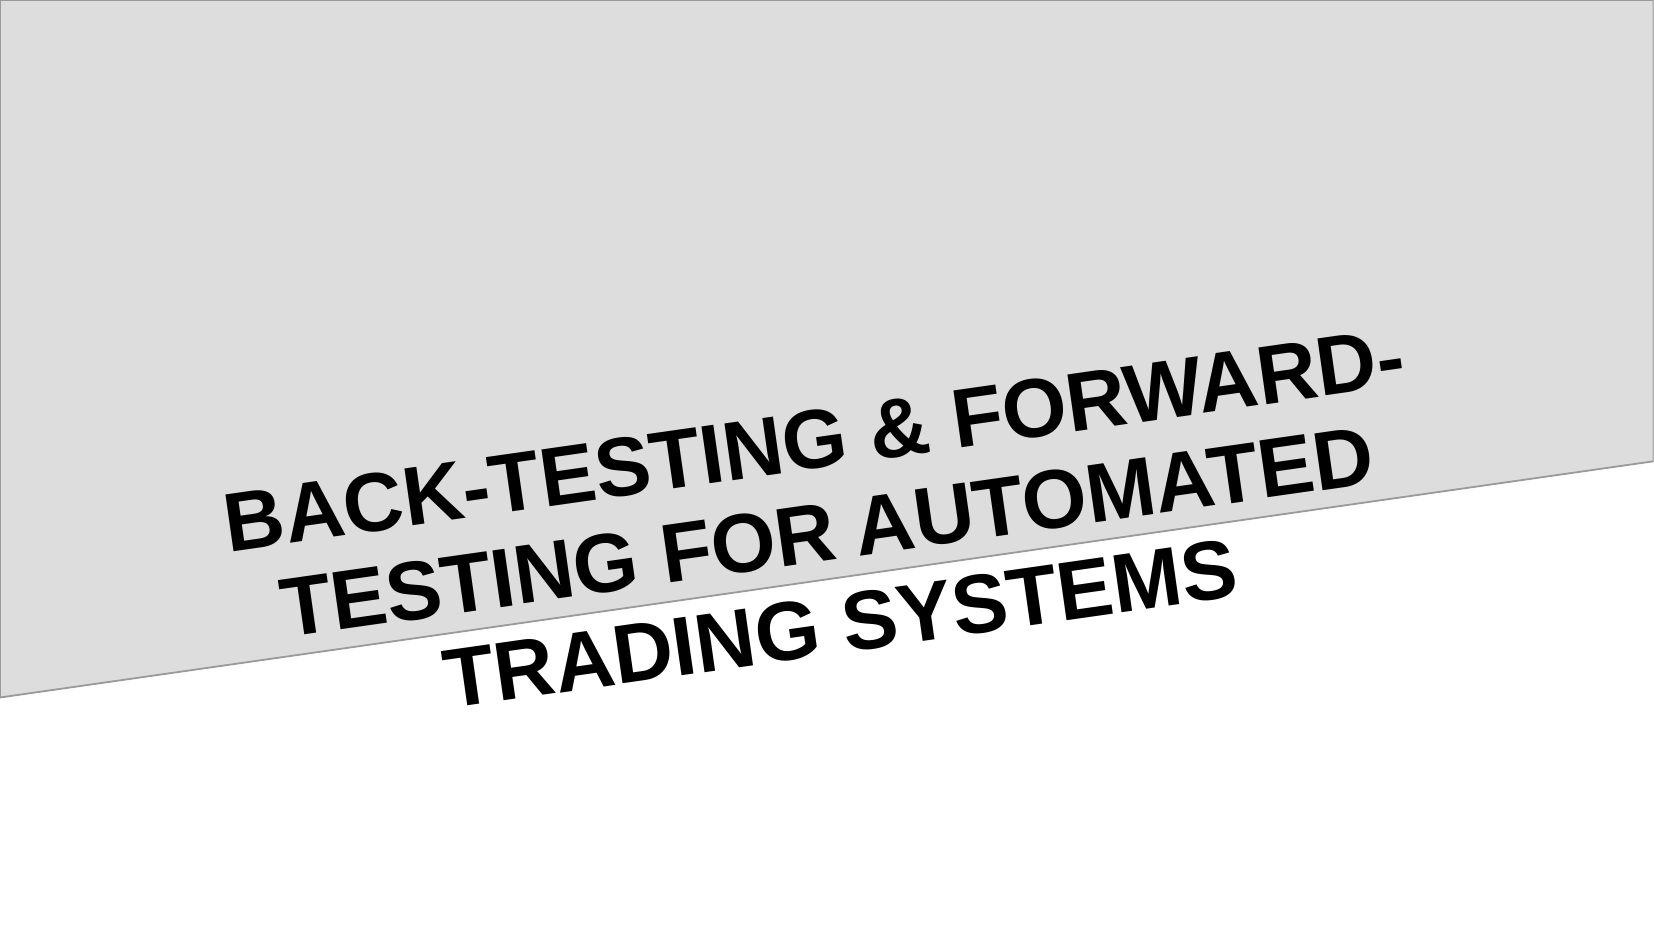

# BACK-TESTING & FORWARD-TESTING FOR AUTOMATED TRADING SYSTEMS